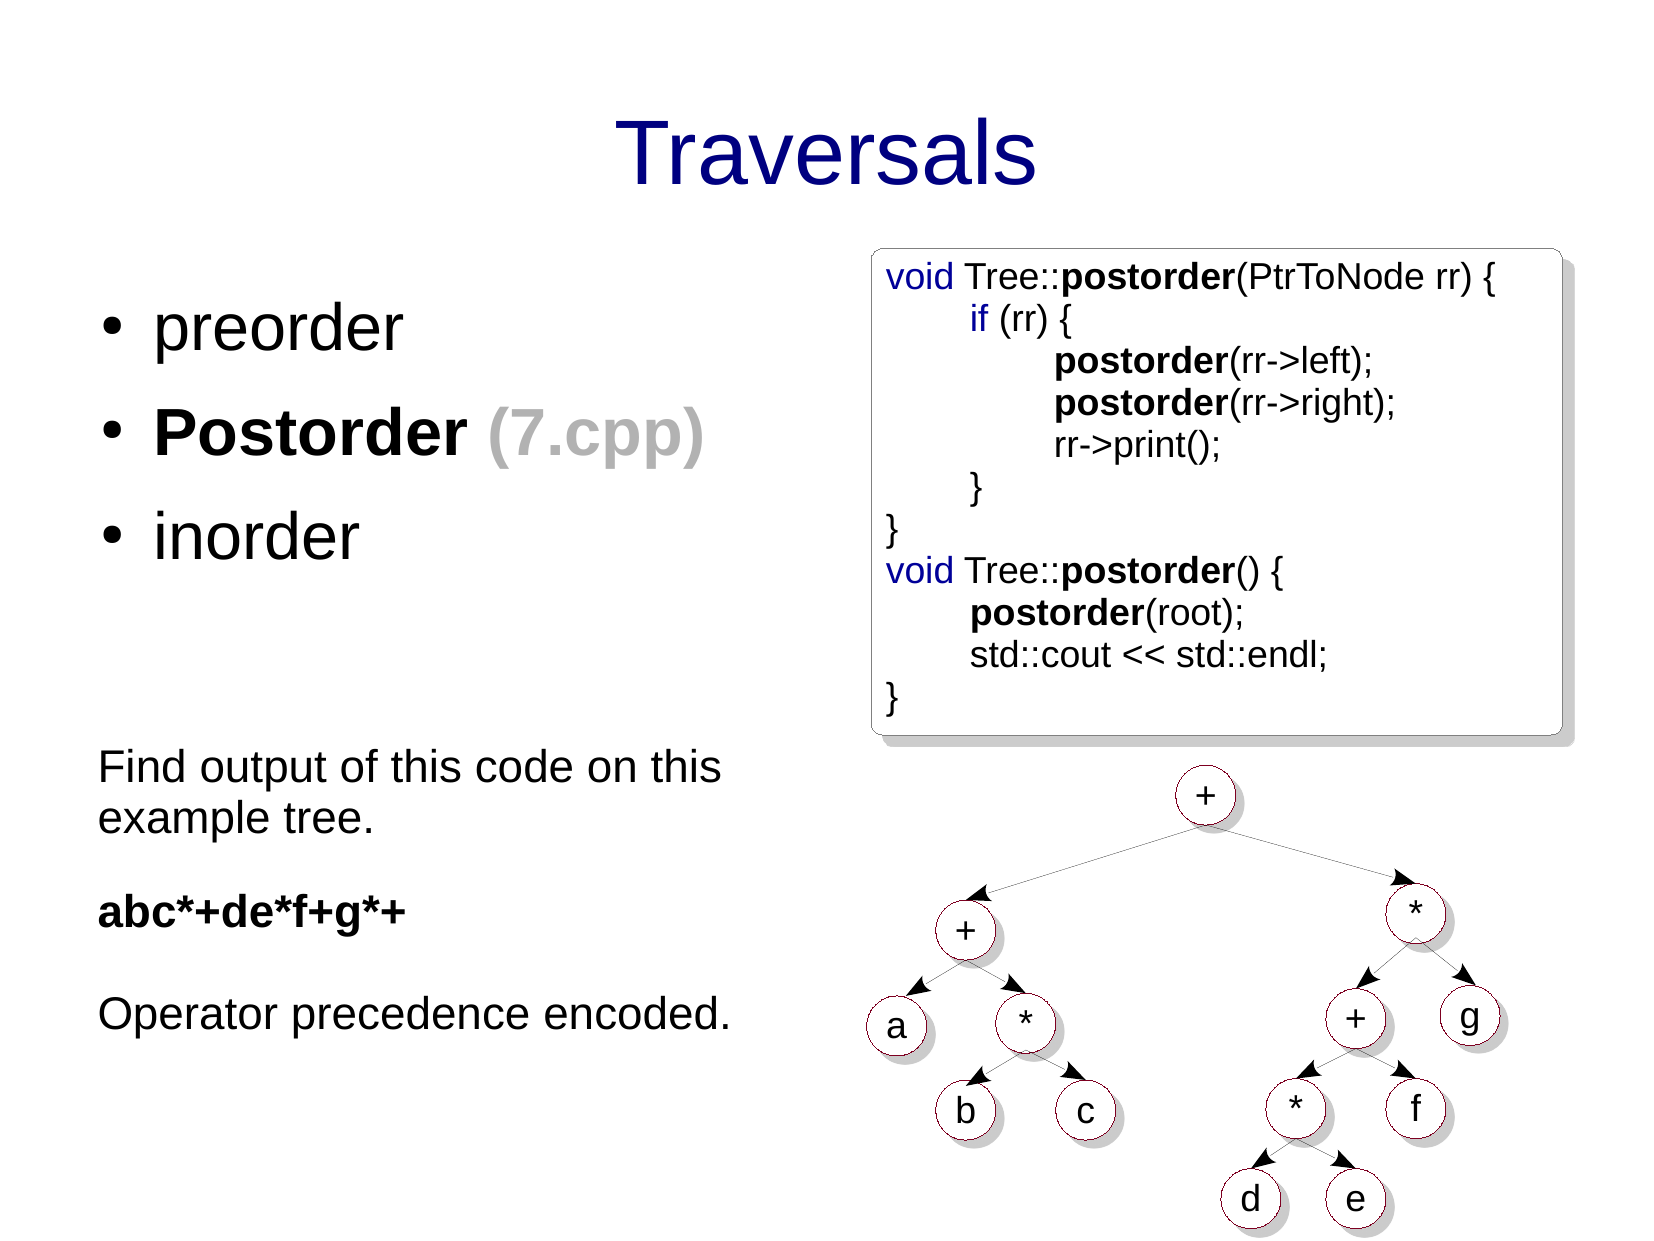

# Traversals
void Tree::postorder(PtrToNode rr) {
 if (rr) {
 postorder(rr->left);
 postorder(rr->right);
 rr->print();
 }
}
void Tree::postorder() {
 postorder(root);
 std::cout << std::endl;
}
preorder
Postorder (7.cpp)
inorder
Find output of this code on this example tree.
abc*+de*f+g*+
Operator precedence encoded.
+
*
+
g
+
*
a
*
f
b
c
d
e